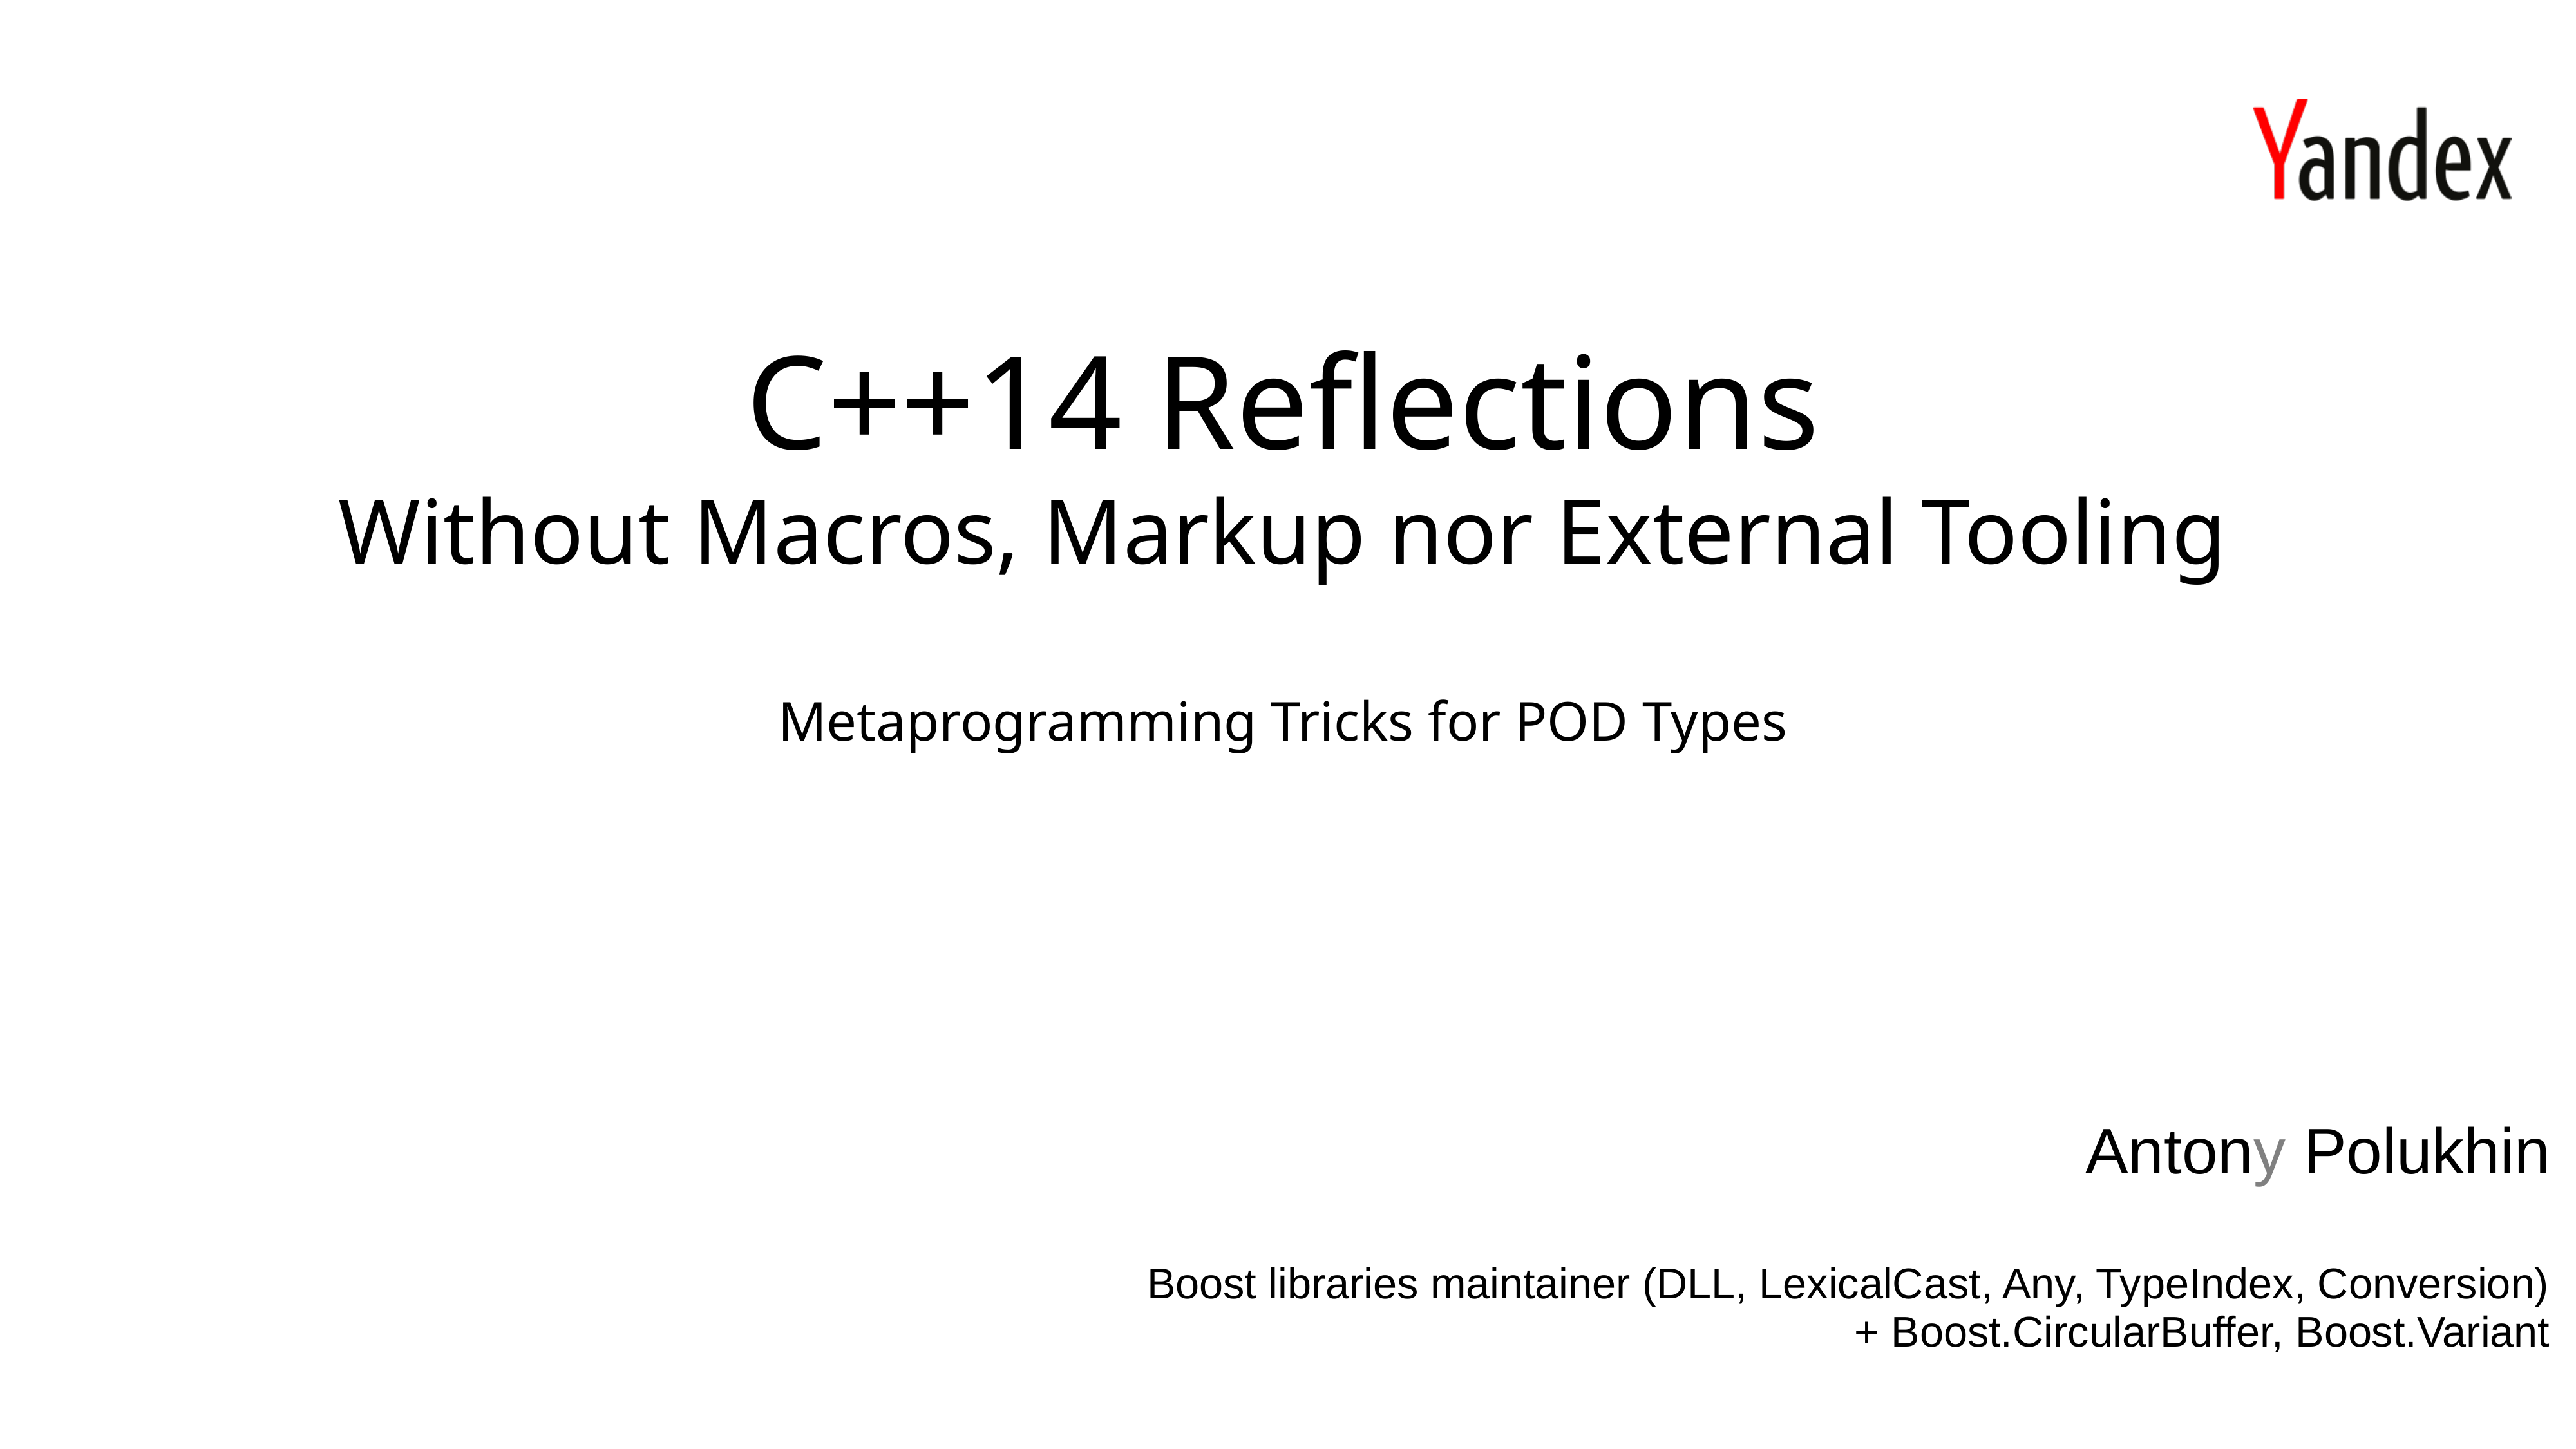

# C++14 Reflections Without Macros, Markup nor External Tooling Metaprogramming Tricks for POD Types
Antony Polukhin
 Boost libraries maintainer (DLL, LexicalCast, Any, TypeIndex, Conversion)
+ Boost.CircularBuffer, Boost.Variant